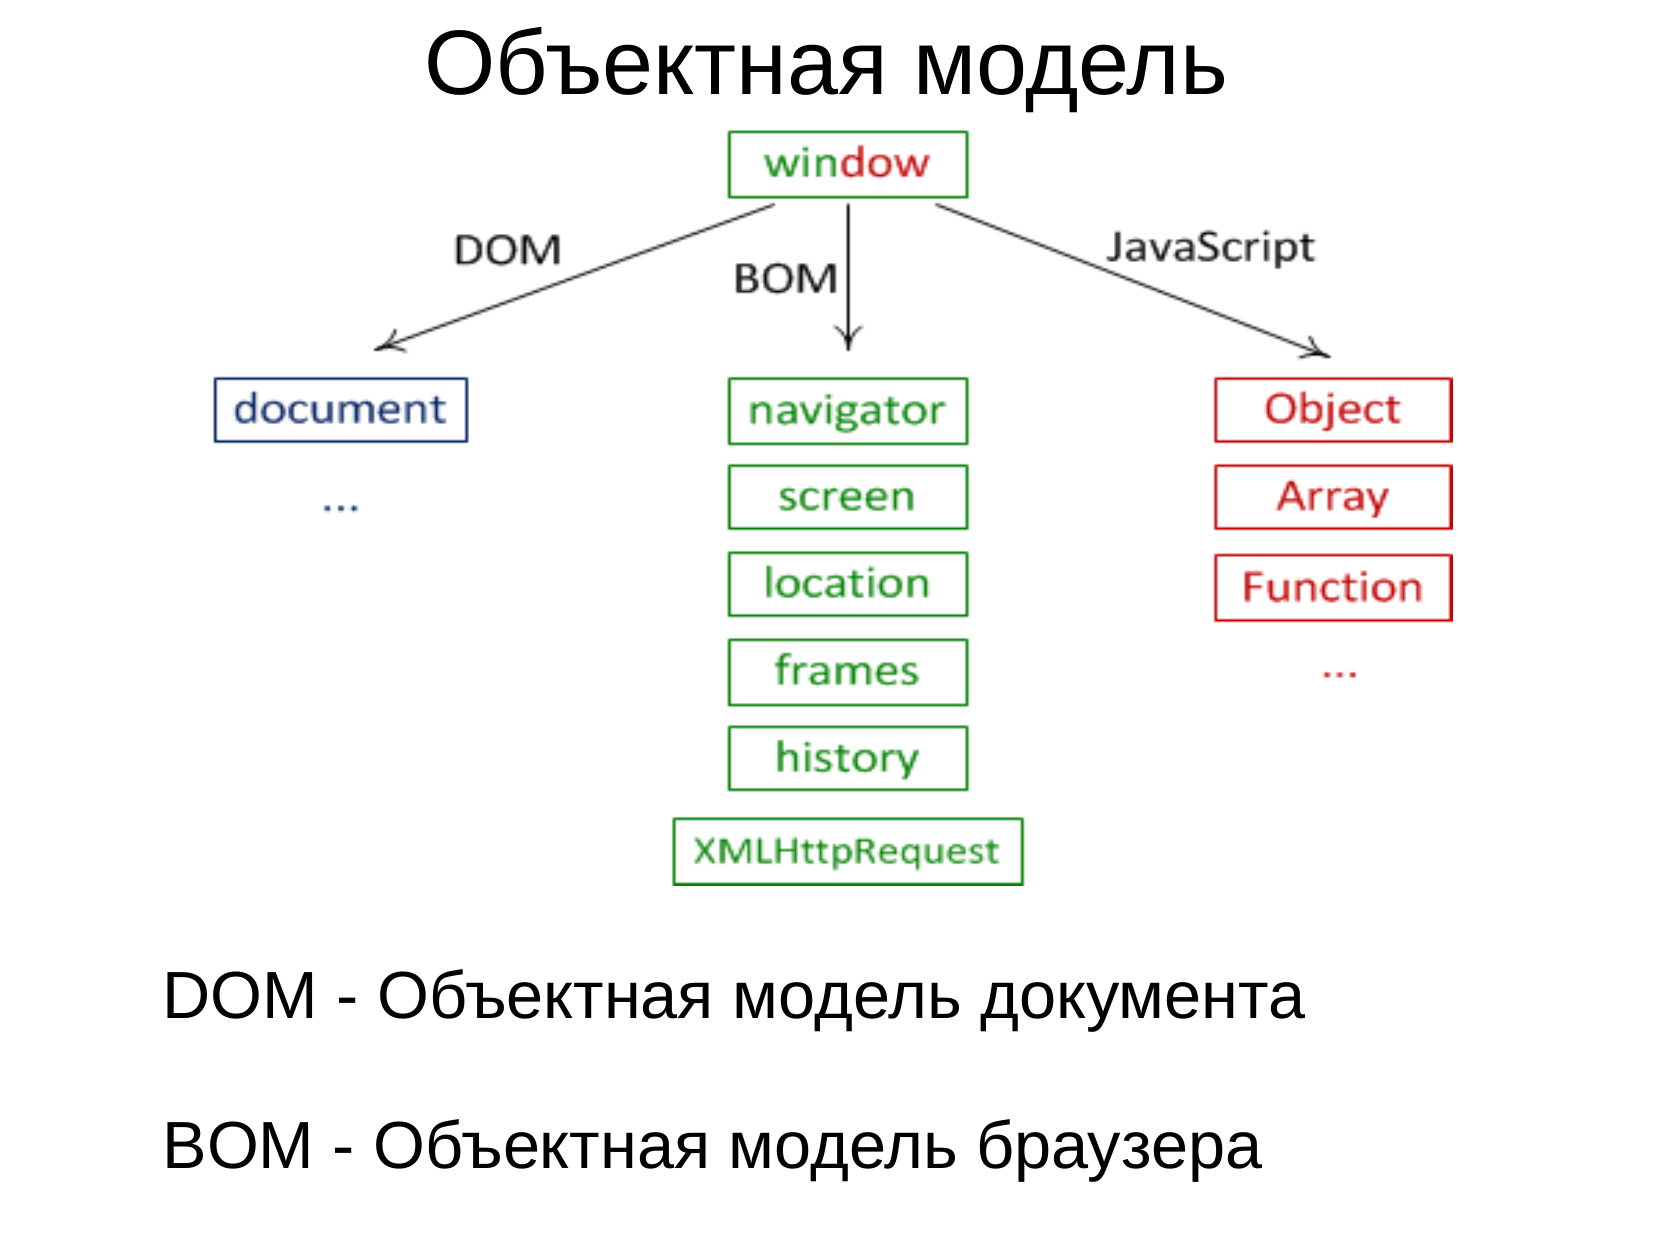

# Объектная модель
DOM - Объектная модель документа
BOM - Объектная модель браузера